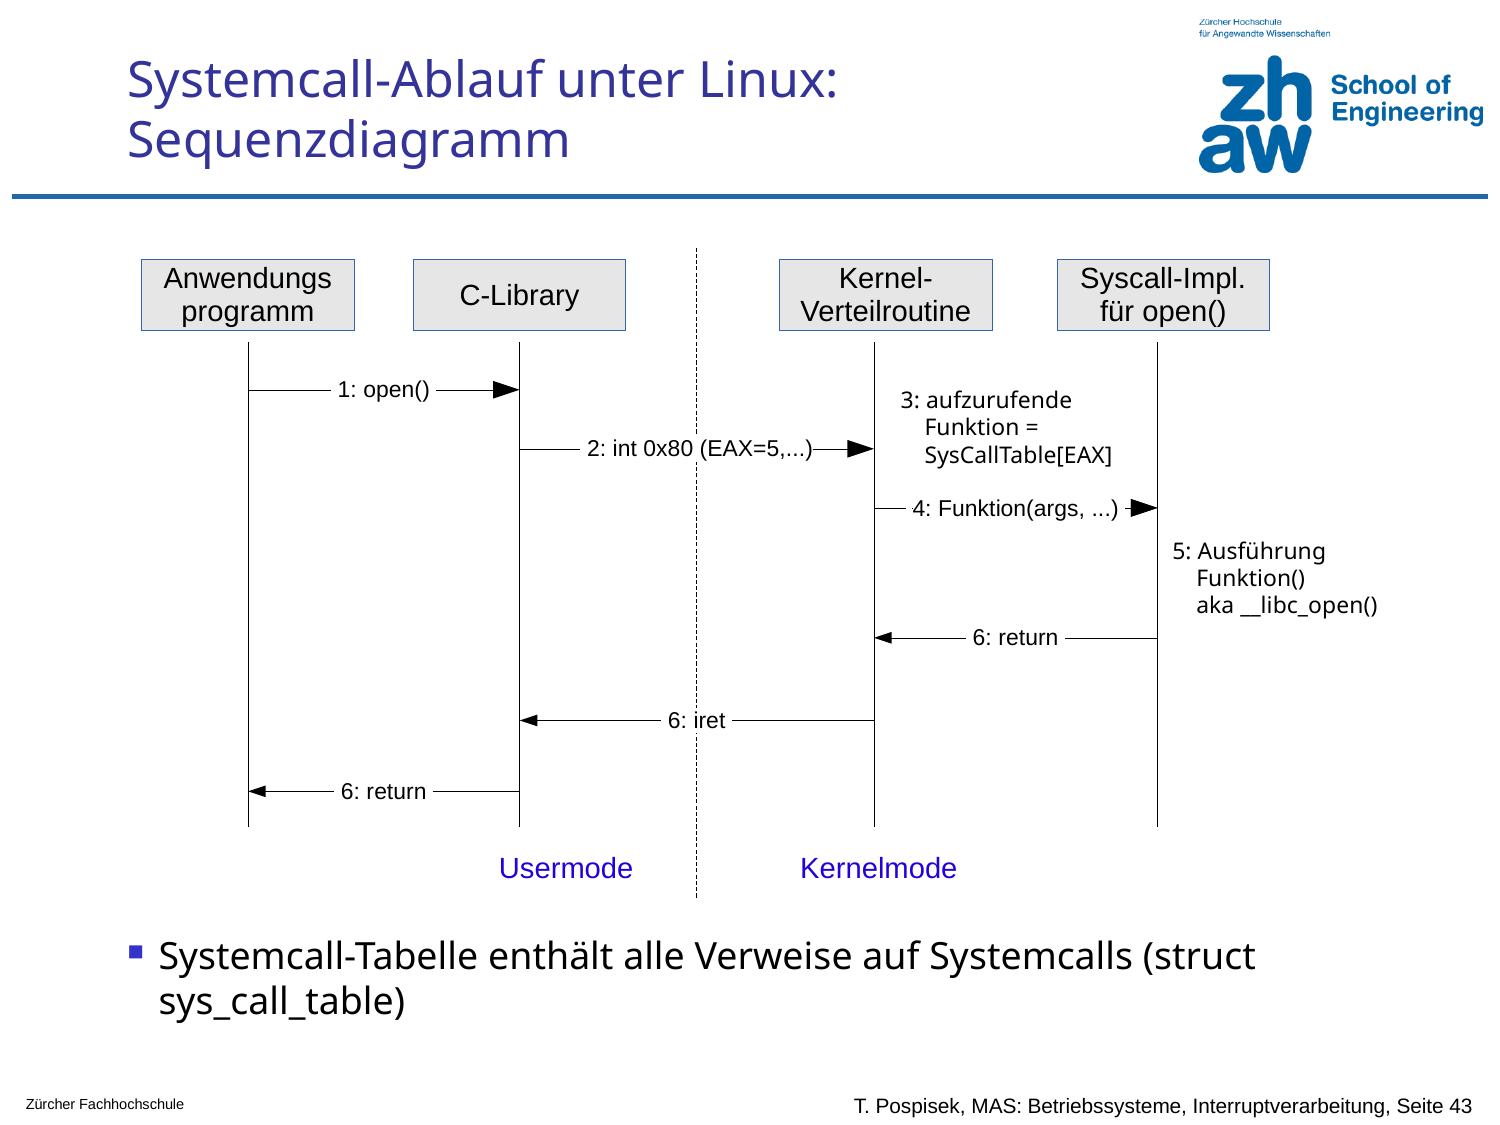

# Systemcall-Ablauf unter Linux: Sequenzdiagramm
Anwendungs
programm
C-Library
Kernel-
Verteilroutine
Syscall-Impl.
für open()
3: aufzurufende
 Funktion =
 SysCallTable[EAX]
 1: open()
 2: int 0x80 (EAX=5,...)
 4: funktion(args, ...)
 4: Funktion(args, ...)
5: Ausführung
 Funktion()
 aka __libc_open()
 6: return
 6: iret
 6: return
Usermode
Kernelmode
Systemcall-Tabelle enthält alle Verweise auf Systemcalls (struct sys_call_table)